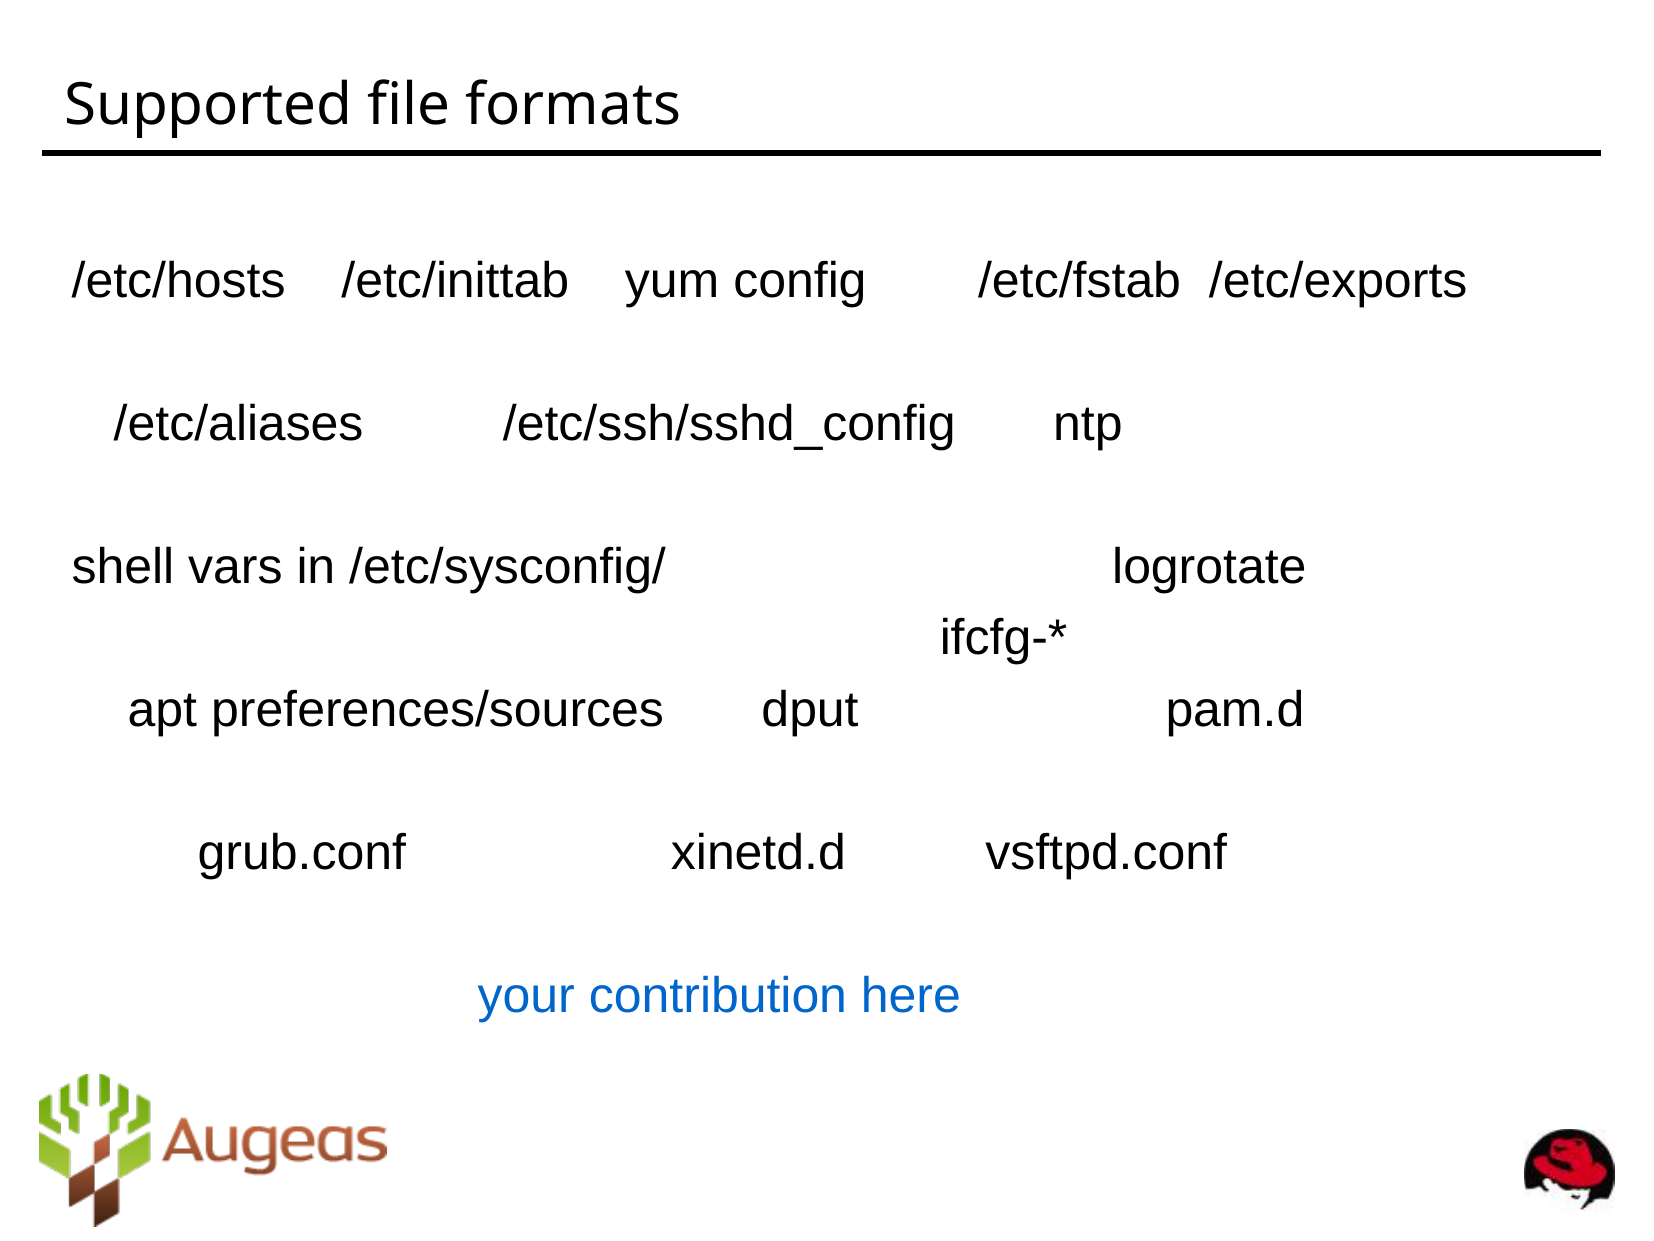

# Supported file formats
/etc/hosts /etc/inittab yum config /etc/fstab /etc/exports
 /etc/aliases /etc/ssh/sshd_config ntp
shell vars in /etc/sysconfig/ logrotate
 ifcfg-*
 apt preferences/sources dput pam.d
 grub.conf xinetd.d vsftpd.conf
 your contribution here